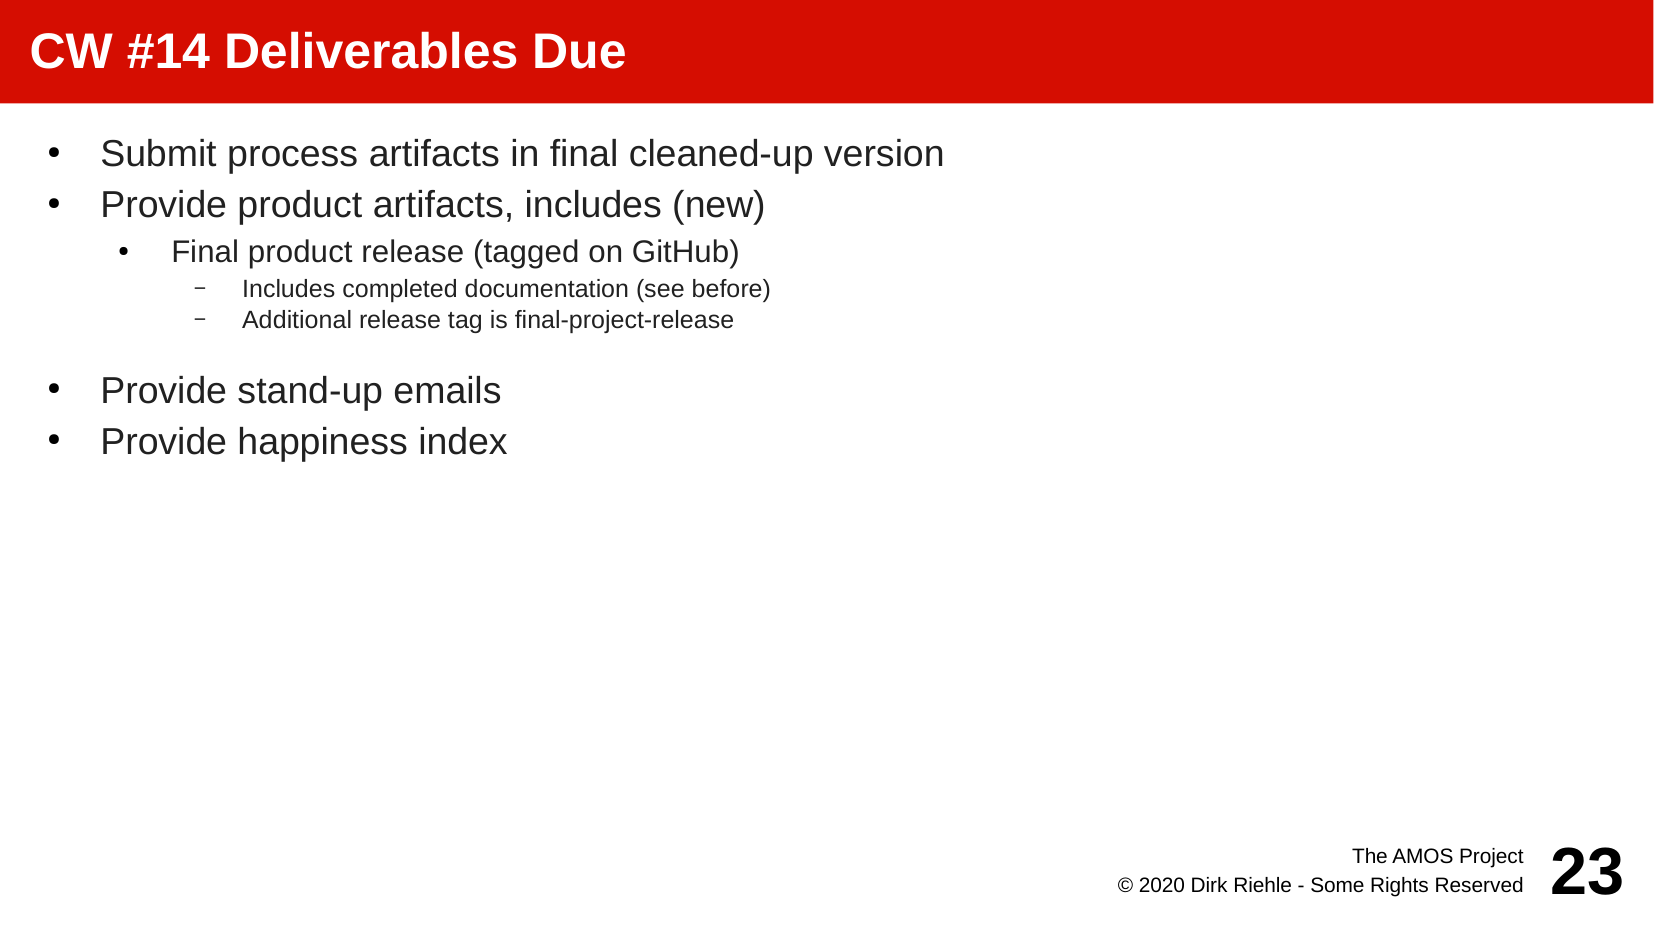

# CW #14 Deliverables Due
Submit process artifacts in final cleaned-up version
Provide product artifacts, includes (new)
Final product release (tagged on GitHub)
Includes completed documentation (see before)
Additional release tag is final-project-release
Provide stand-up emails
Provide happiness index
The AMOS Project
23
© 2020 Dirk Riehle - Some Rights Reserved